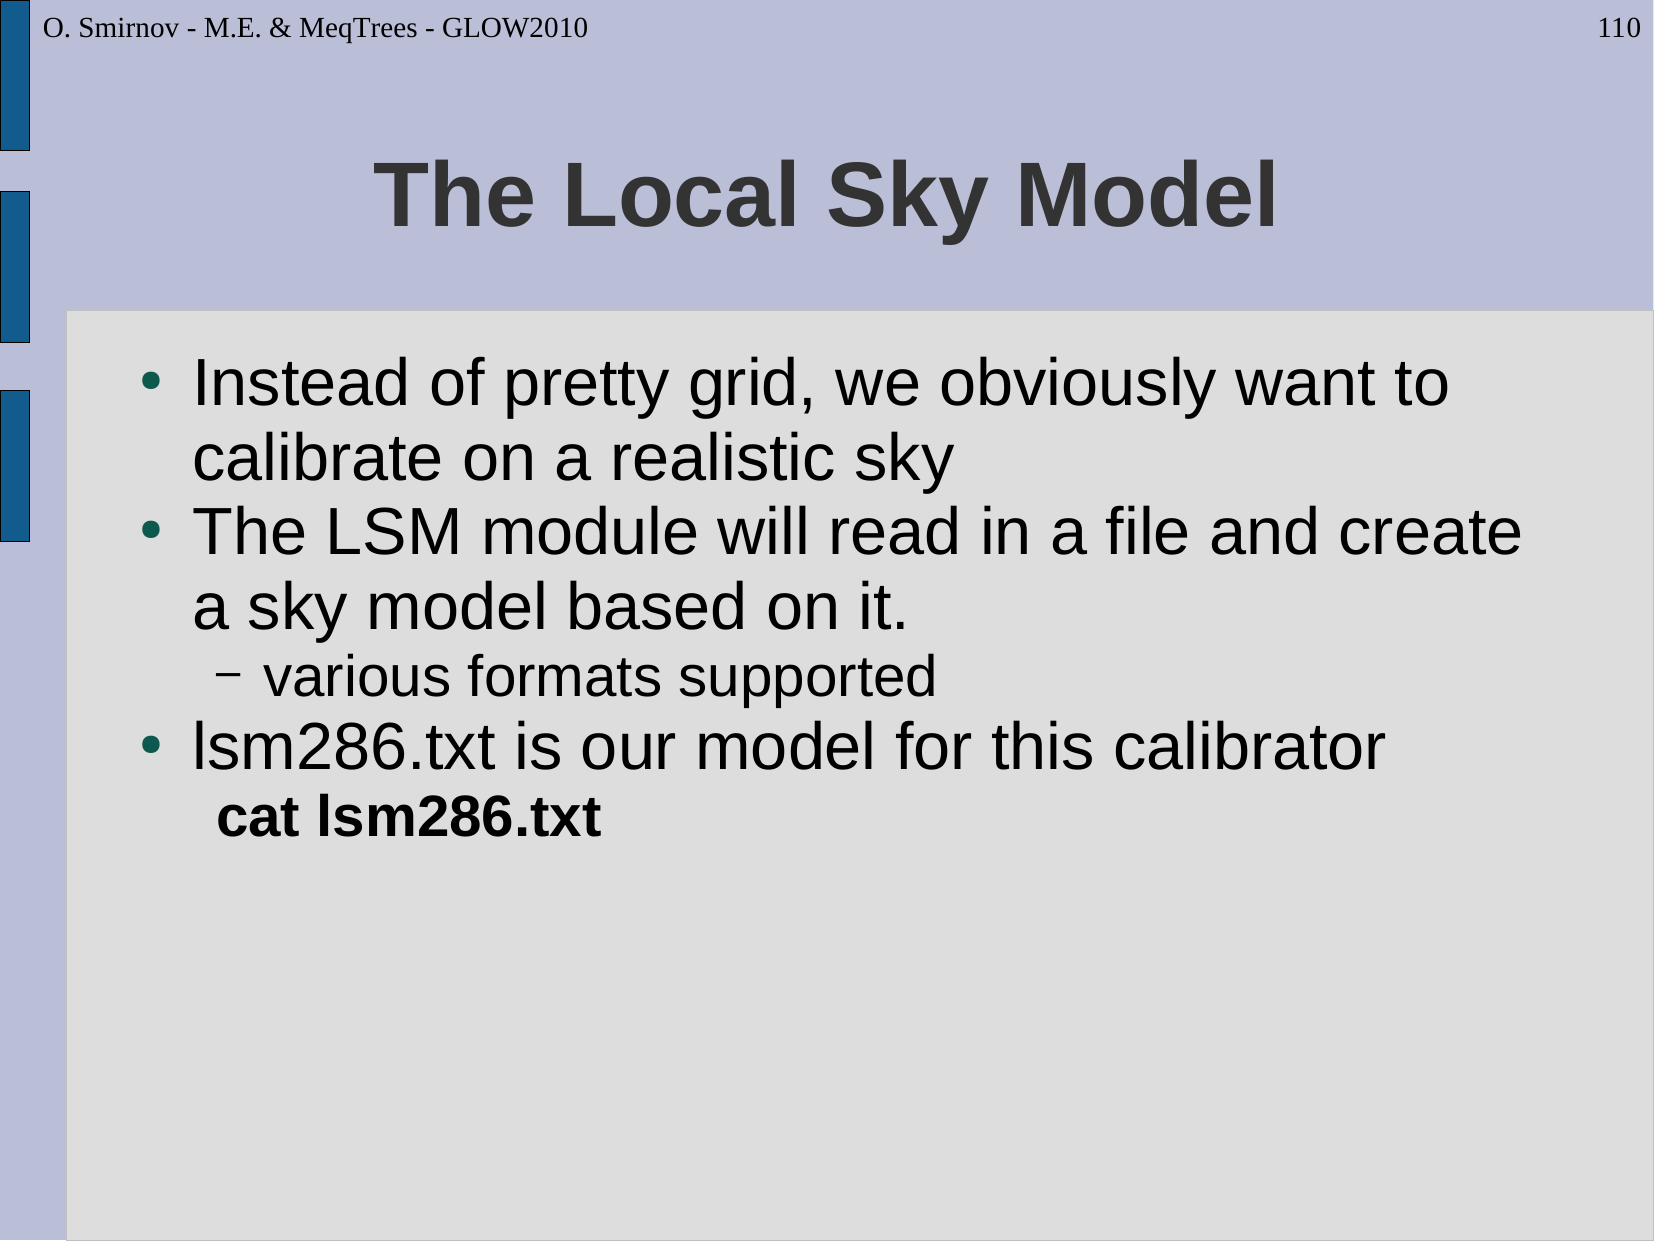

O. Smirnov - M.E. & MeqTrees - GLOW2010
110
# The Local Sky Model
Instead of pretty grid, we obviously want to calibrate on a realistic sky
The LSM module will read in a file and create a sky model based on it.
various formats supported
lsm286.txt is our model for this calibrator
cat lsm286.txt